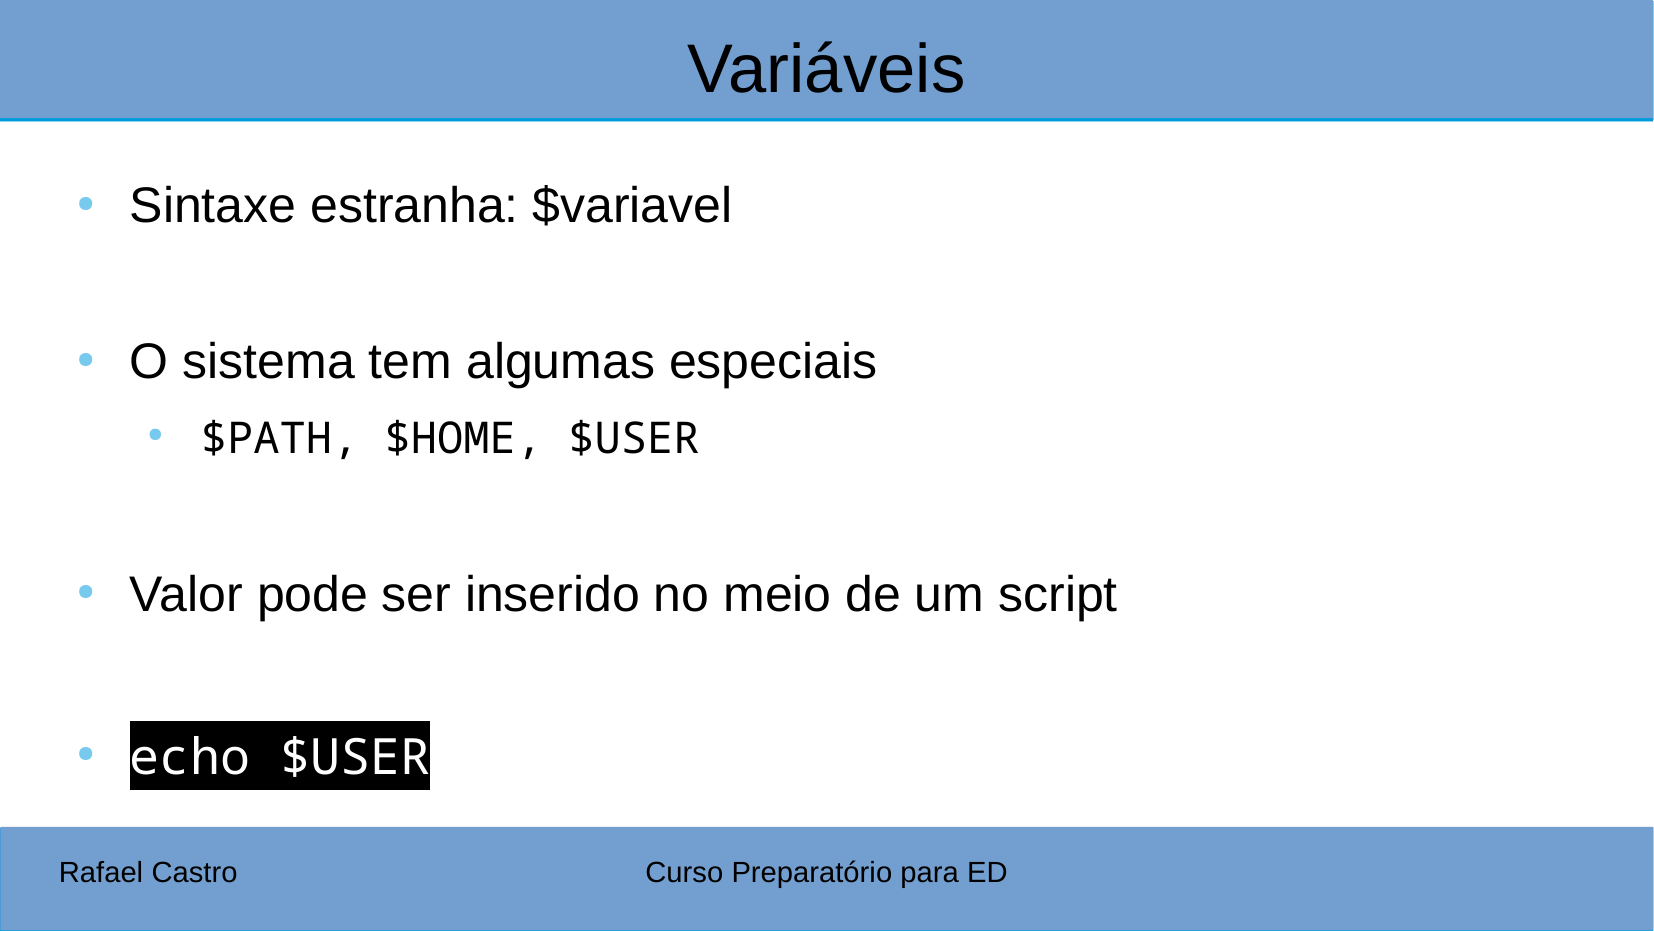

# Variáveis
Sintaxe estranha: $variavel
O sistema tem algumas especiais
$PATH, $HOME, $USER
Valor pode ser inserido no meio de um script
echo $USER
Curso Preparatório para ED